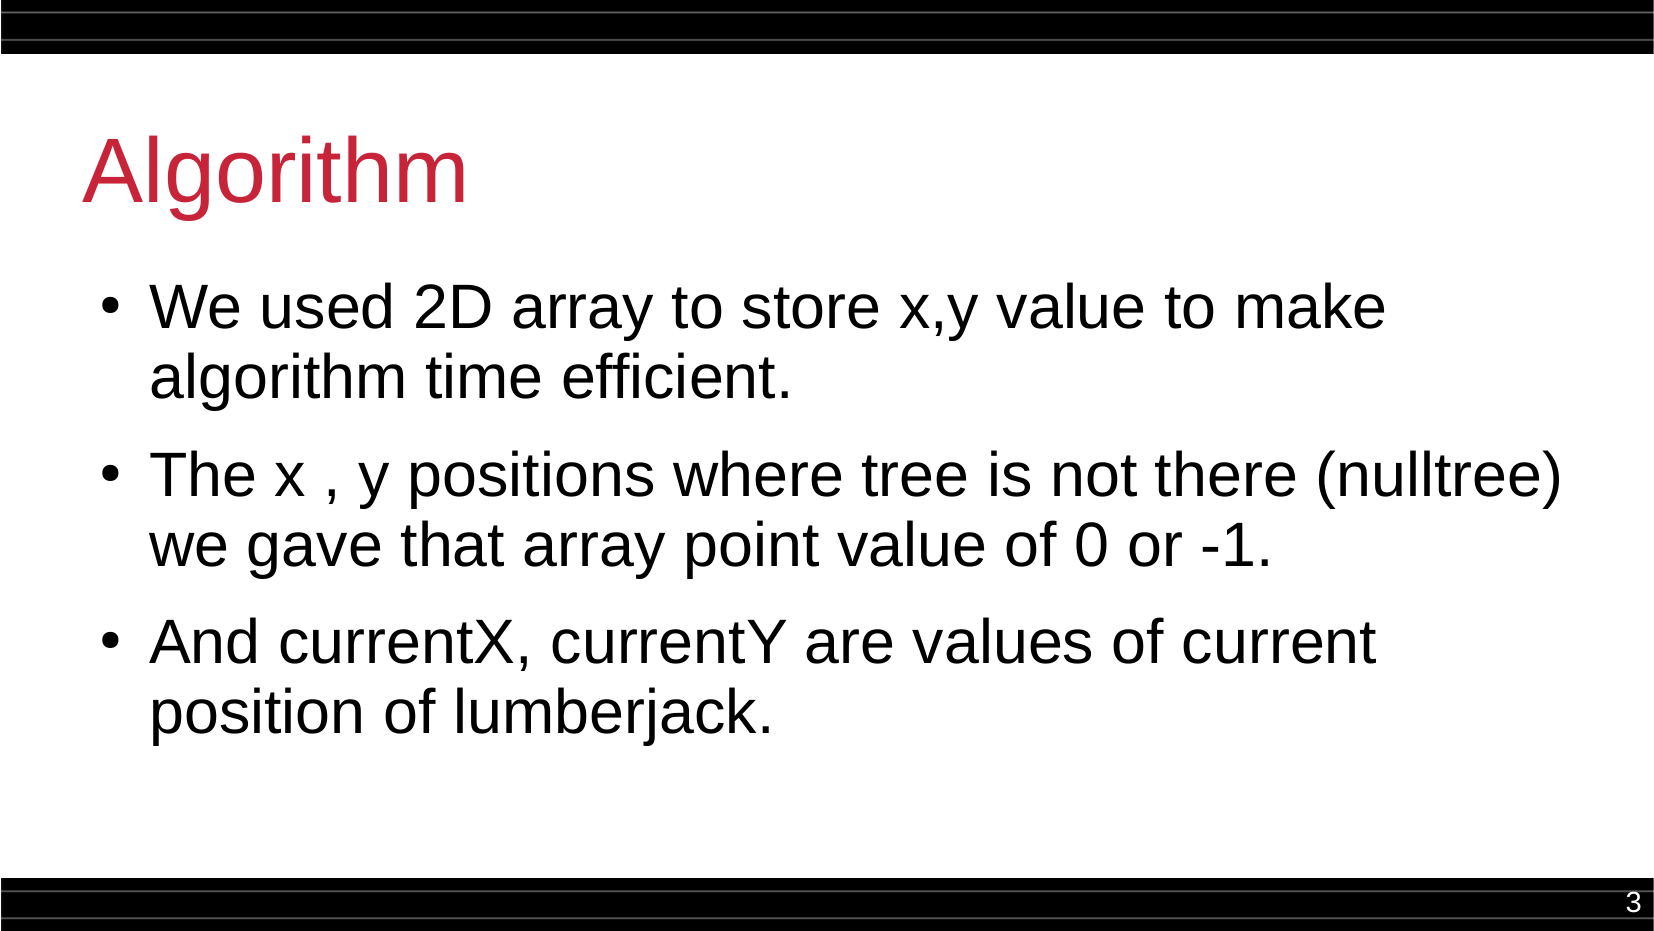

# Algorithm
We used 2D array to store x,y value to make algorithm time efficient.
The x , y positions where tree is not there (nulltree) we gave that array point value of 0 or -1.
And currentX, currentY are values of current position of lumberjack.